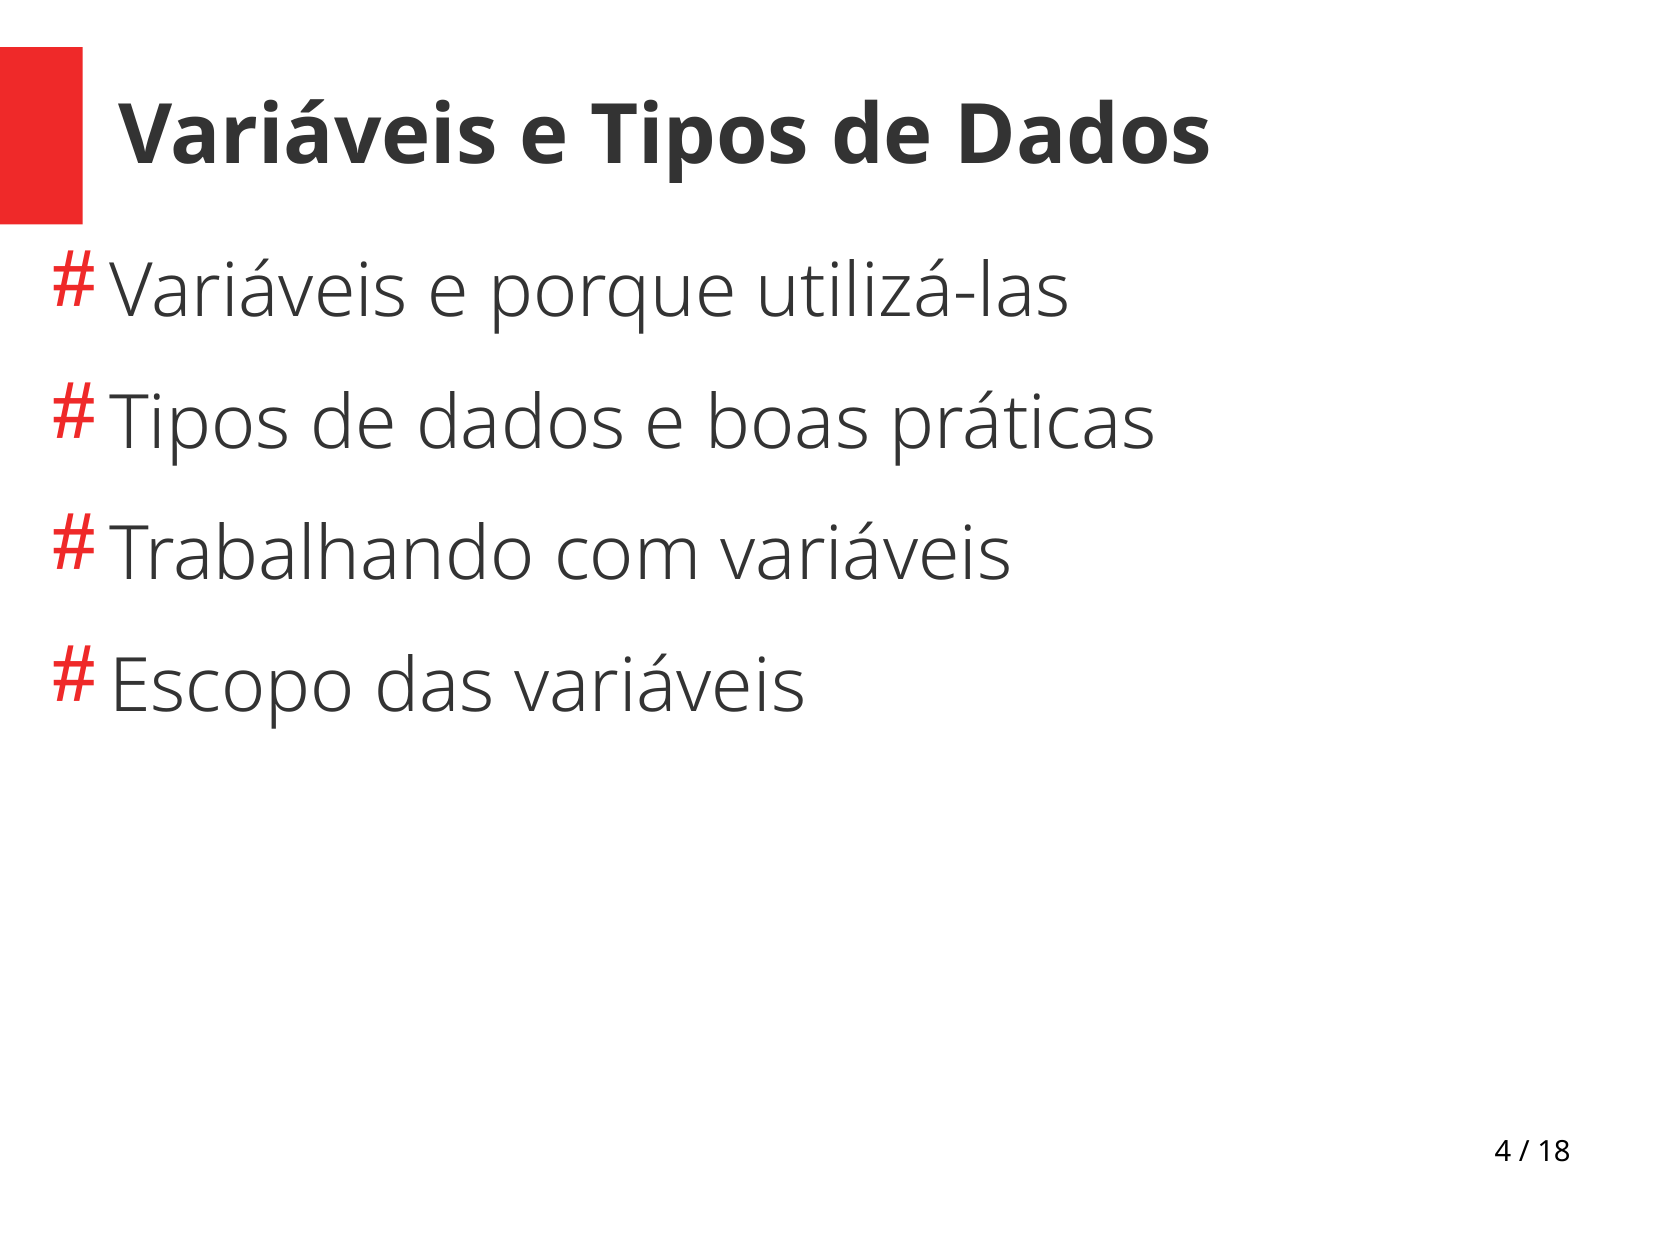

# Variáveis e Tipos de Dados
Variáveis e porque utilizá-las
Tipos de dados e boas práticas
Trabalhando com variáveis
Escopo das variáveis
4